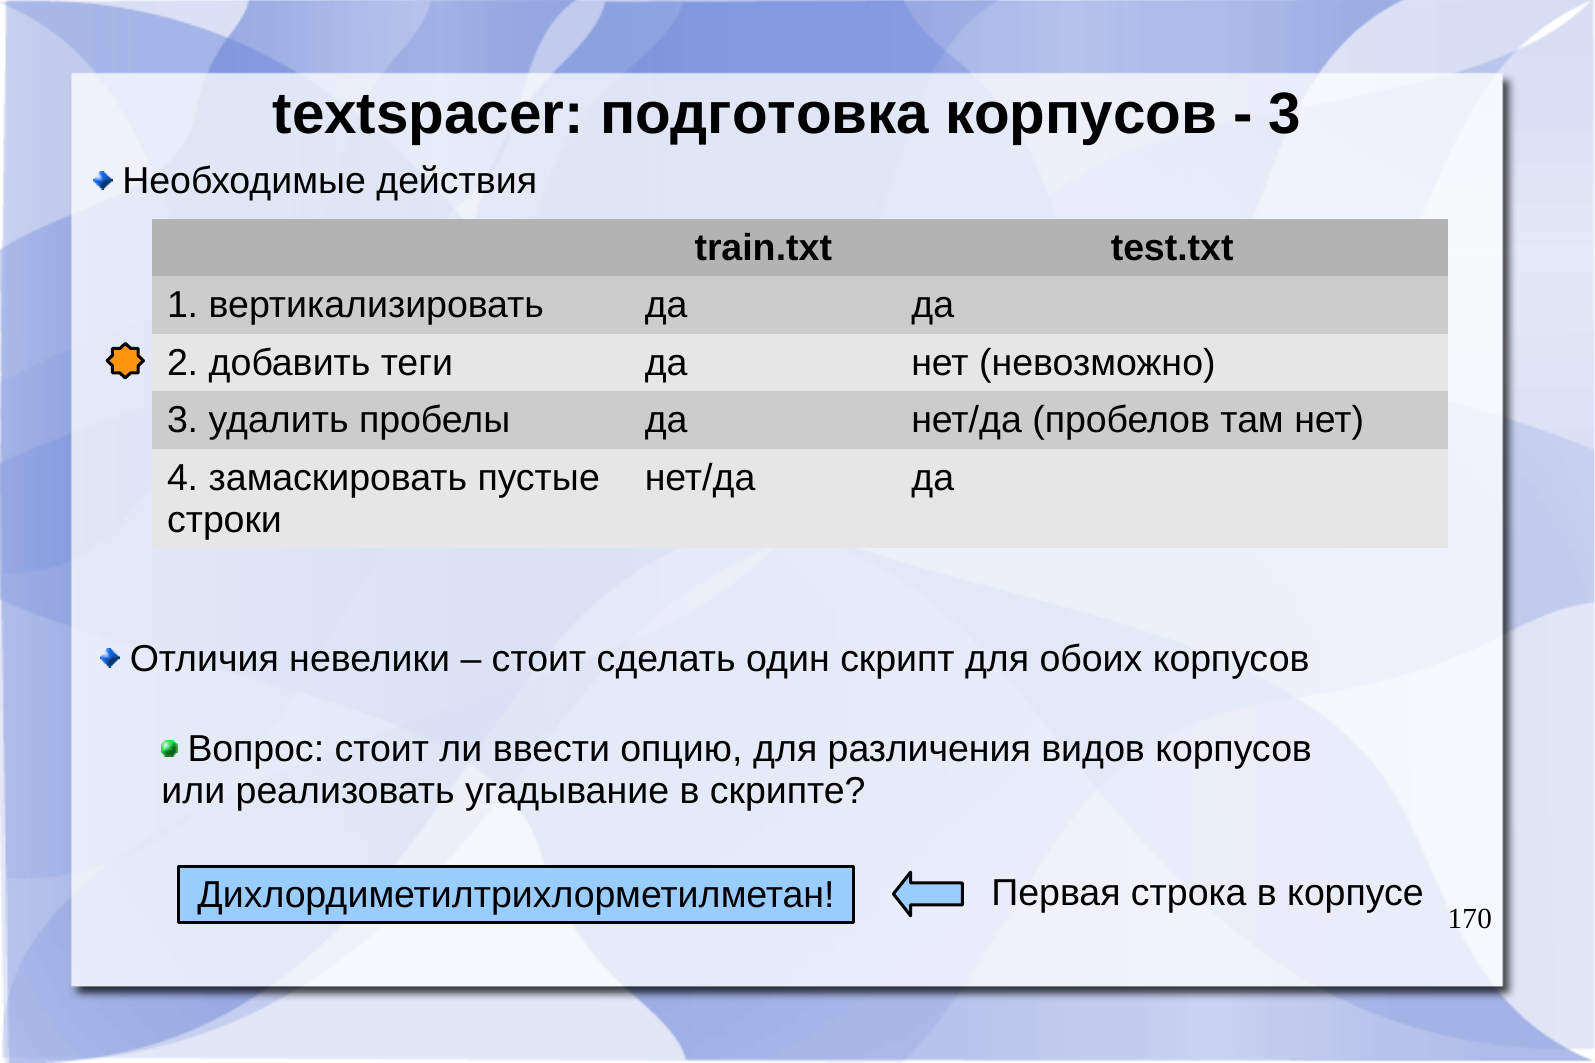

# textspacer: подготовка корпусов - 3
 Необходимые действия
| | train.txt | test.txt |
| --- | --- | --- |
| 1. вертикализировать | да | да |
| 2. добавить теги | да | нет (невозможно) |
| 3. удалить пробелы | да | нет/да (пробелов там нет) |
| 4. замаскировать пустые строки | нет/да | да |
 Отличия невелики – стоит сделать один скрипт для обоих корпусов
 Вопрос: стоит ли ввести опцию, для различения видов корпусов или реализовать угадывание в скрипте?
Первая строка в корпусе
Дихлордиметилтрихлорметилметан!
170